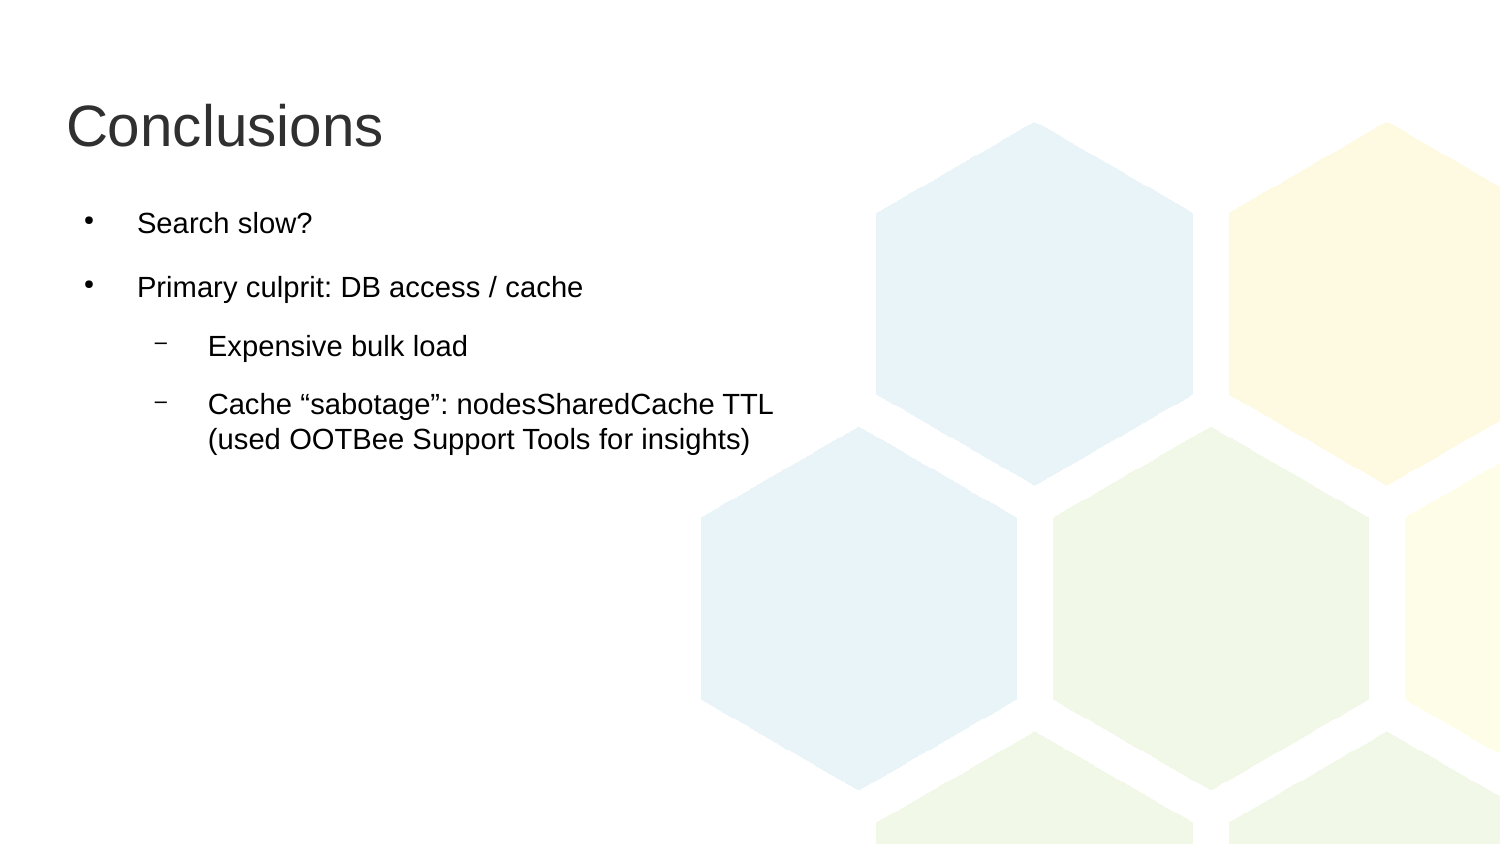

# Conclusions
Search slow?
Primary culprit: DB access / cache
Expensive bulk load
Cache “sabotage”: nodesSharedCache TTL
(used OOTBee Support Tools for insights)